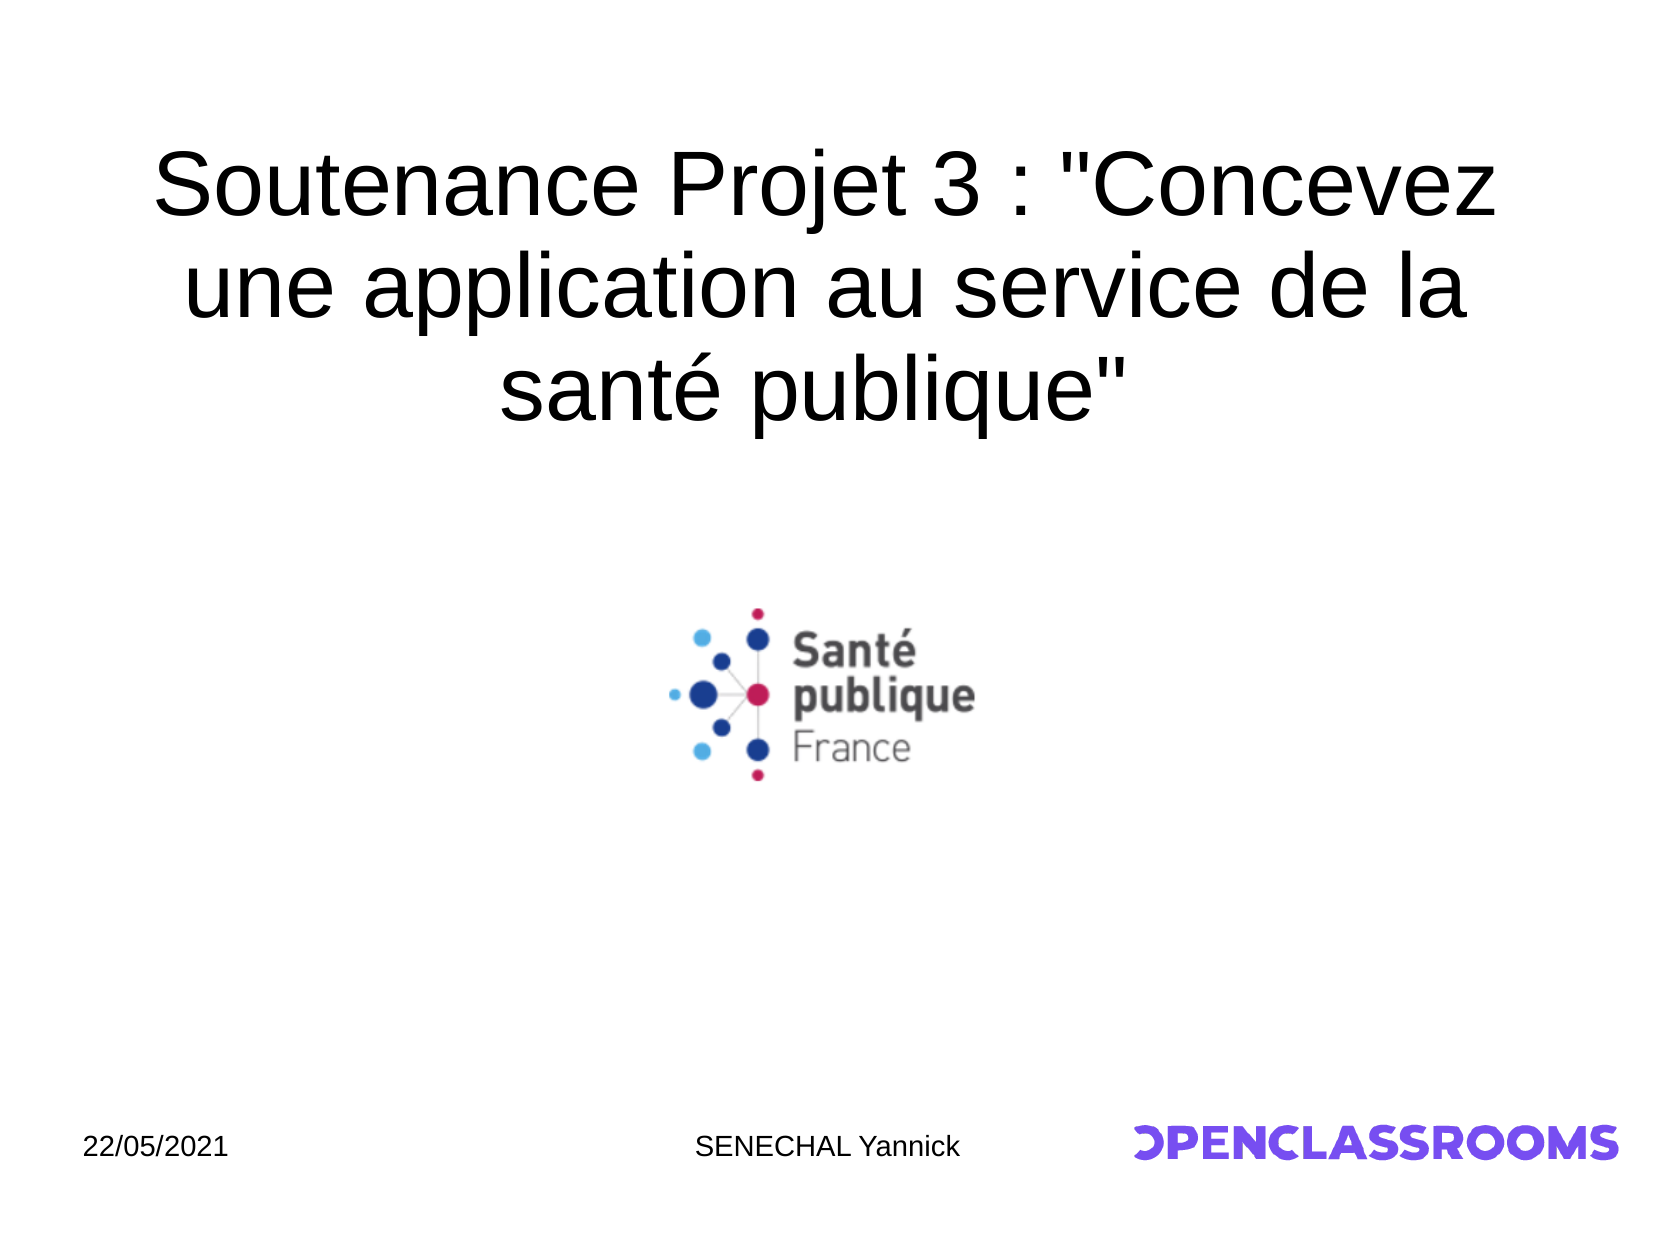

# Soutenance Projet 3 : "Concevez une application au service de la santé publique"
22/04/2021
SENECHAL Yannick